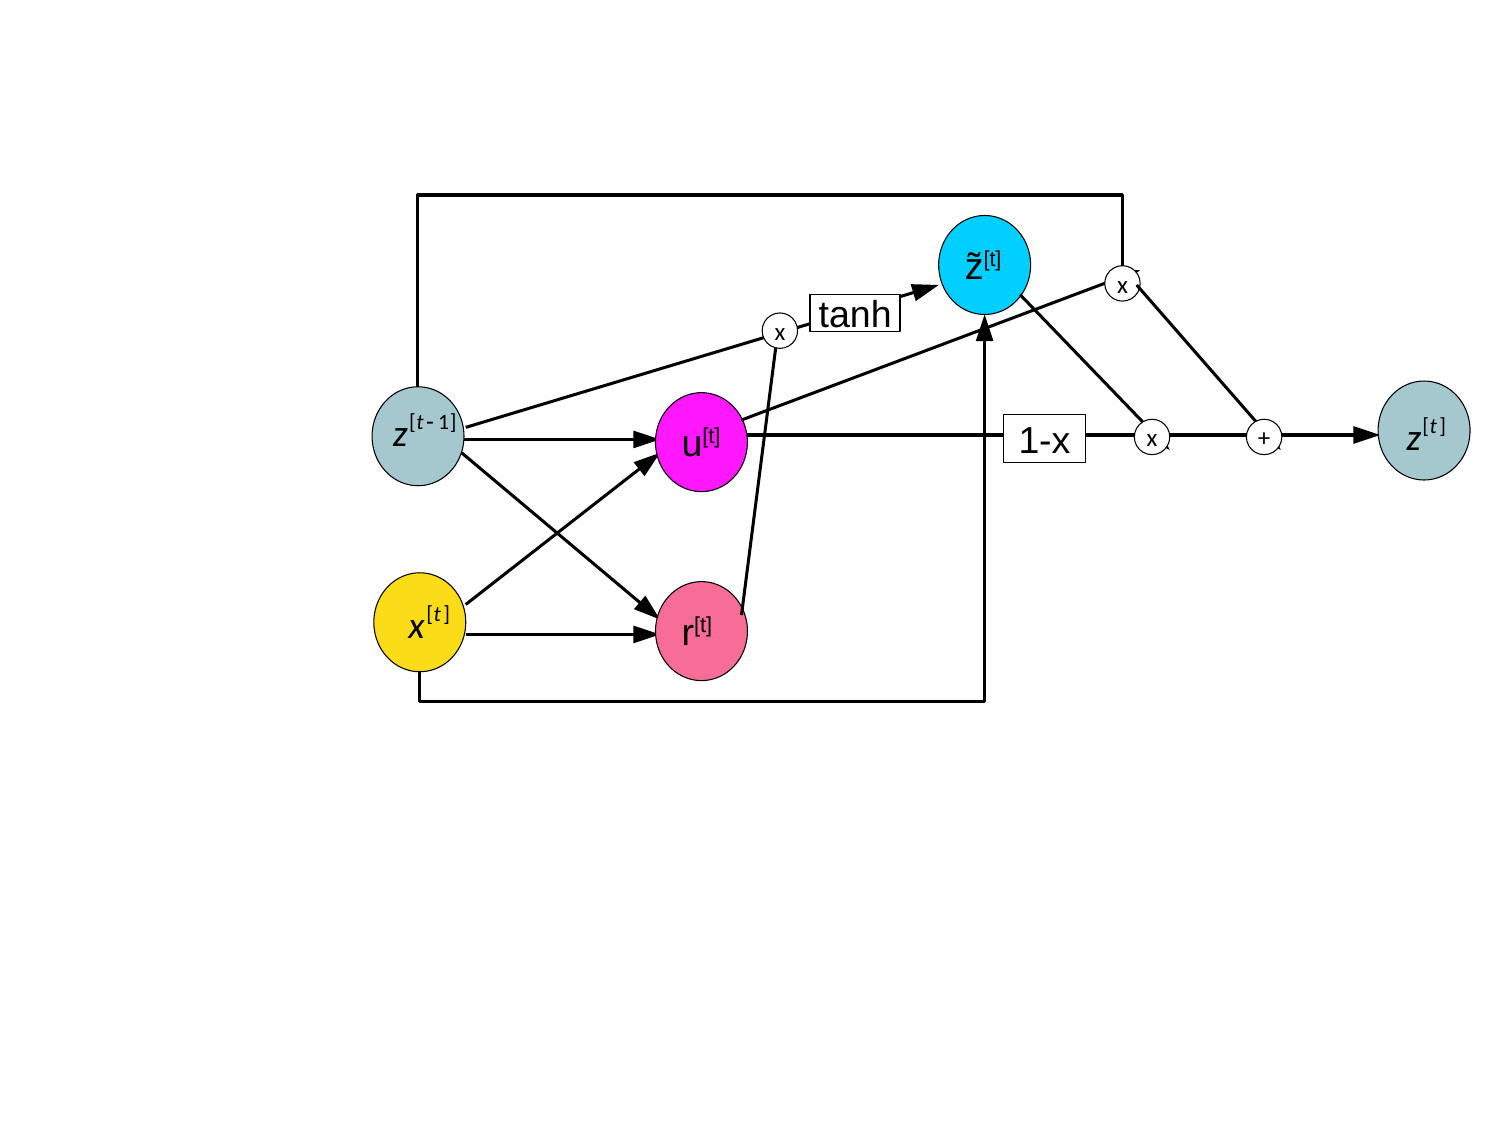

z̃[t]
x
tanh
x
u[t]
1-x
x
+
r[t]